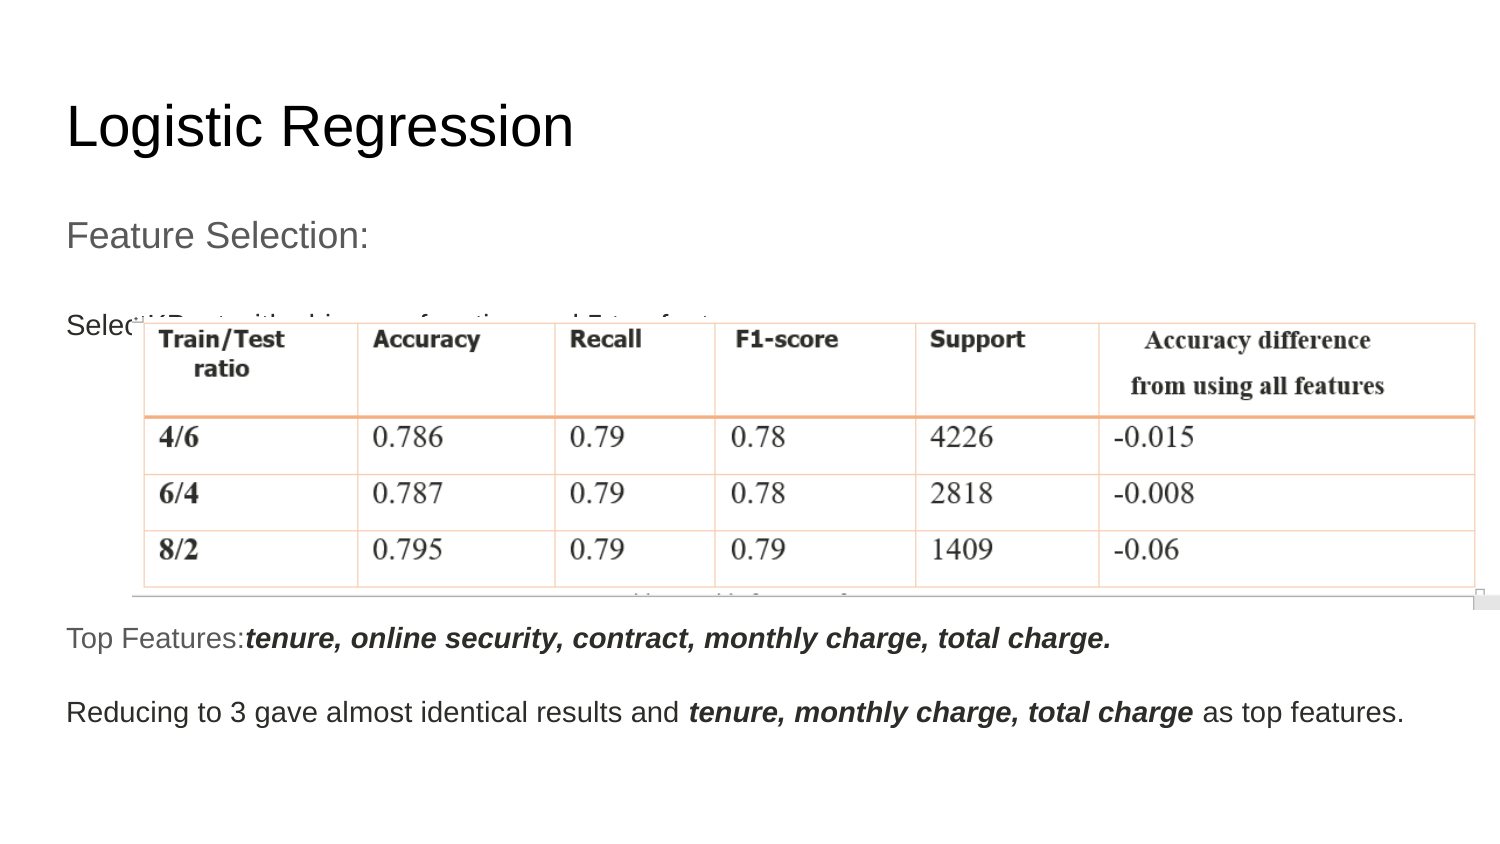

# Logistic Regression
Feature Selection:
SelectKBest with chi score function and 5 top features:
Top Features:tenure, online security, contract, monthly charge, total charge.
Reducing to 3 gave almost identical results and tenure, monthly charge, total charge as top features.